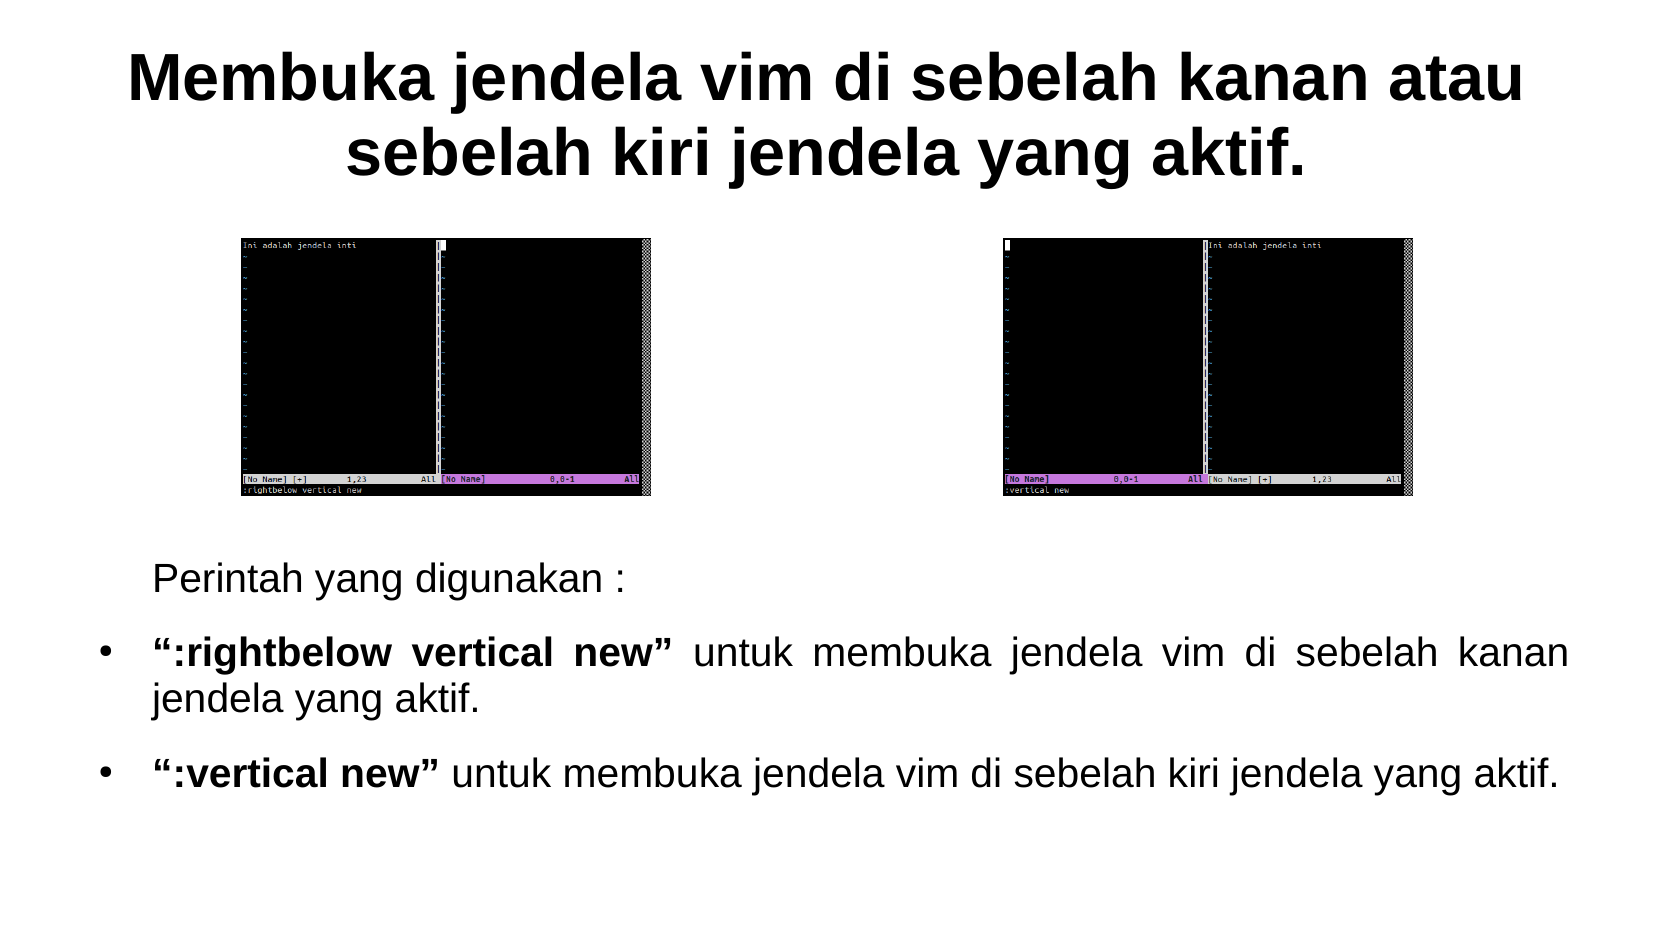

# Membuka jendela vim di sebelah kanan atau sebelah kiri jendela yang aktif.
Perintah yang digunakan :
“:rightbelow vertical new” untuk membuka jendela vim di sebelah kanan jendela yang aktif.
“:vertical new” untuk membuka jendela vim di sebelah kiri jendela yang aktif.